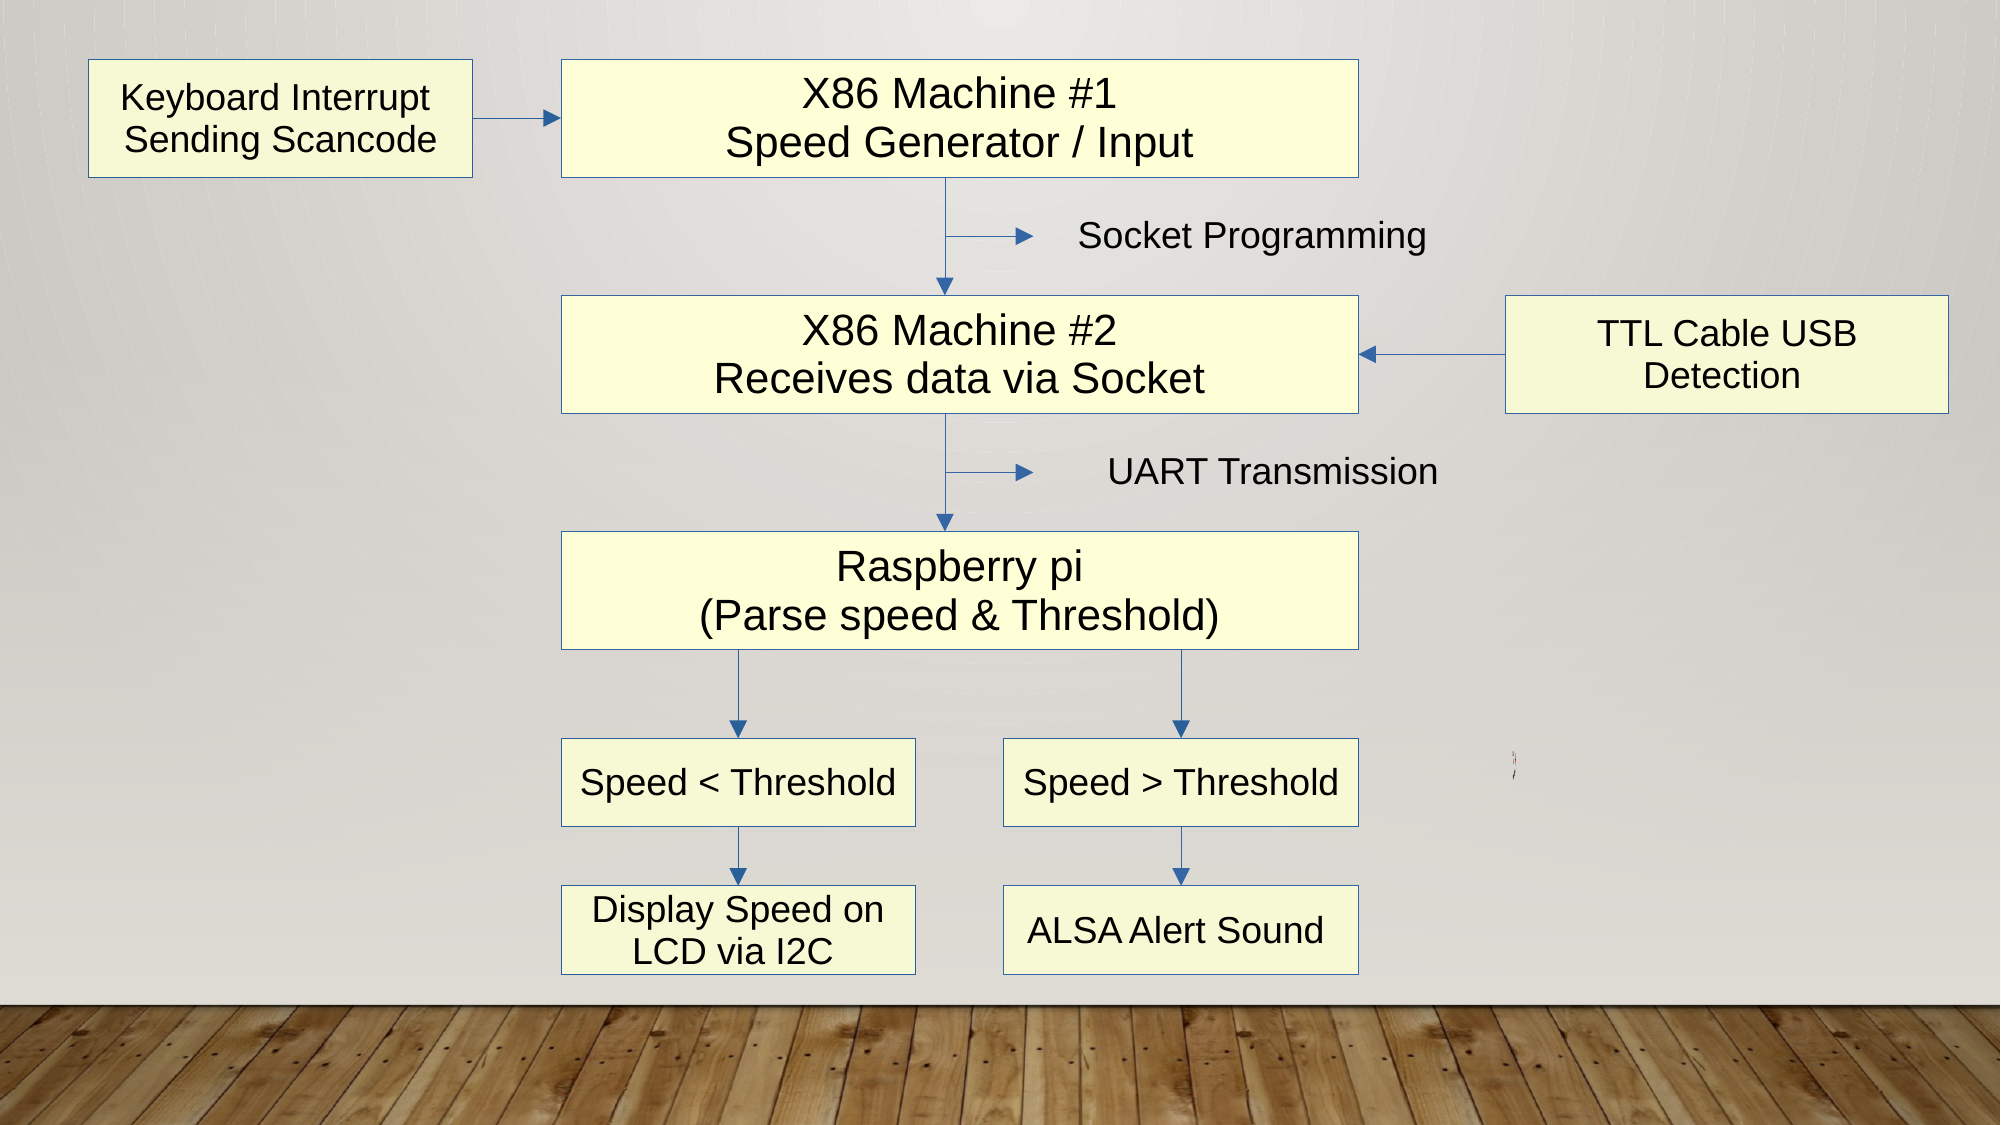

Keyboard Interrupt
Sending Scancode
X86 Machine #1
Speed Generator / Input
Socket Programming
X86 Machine #2
Receives data via Socket
TTL Cable USB Detection
UART Transmission
Raspberry pi
(Parse speed & Threshold)
Speed < Threshold
Speed > Threshold
### Chart
| Category | Column 1 | Column 2 |
|---|---|---|
| Row 1 | 9.1 | 3.2 |
| Row 2 | 2.4 | 8.8 |
| Row 3 | 3.1 | 1.5 |
| Row 4 | 4.3 | 9.02 |
Display Speed on LCD via I2C
ALSA Alert Sound